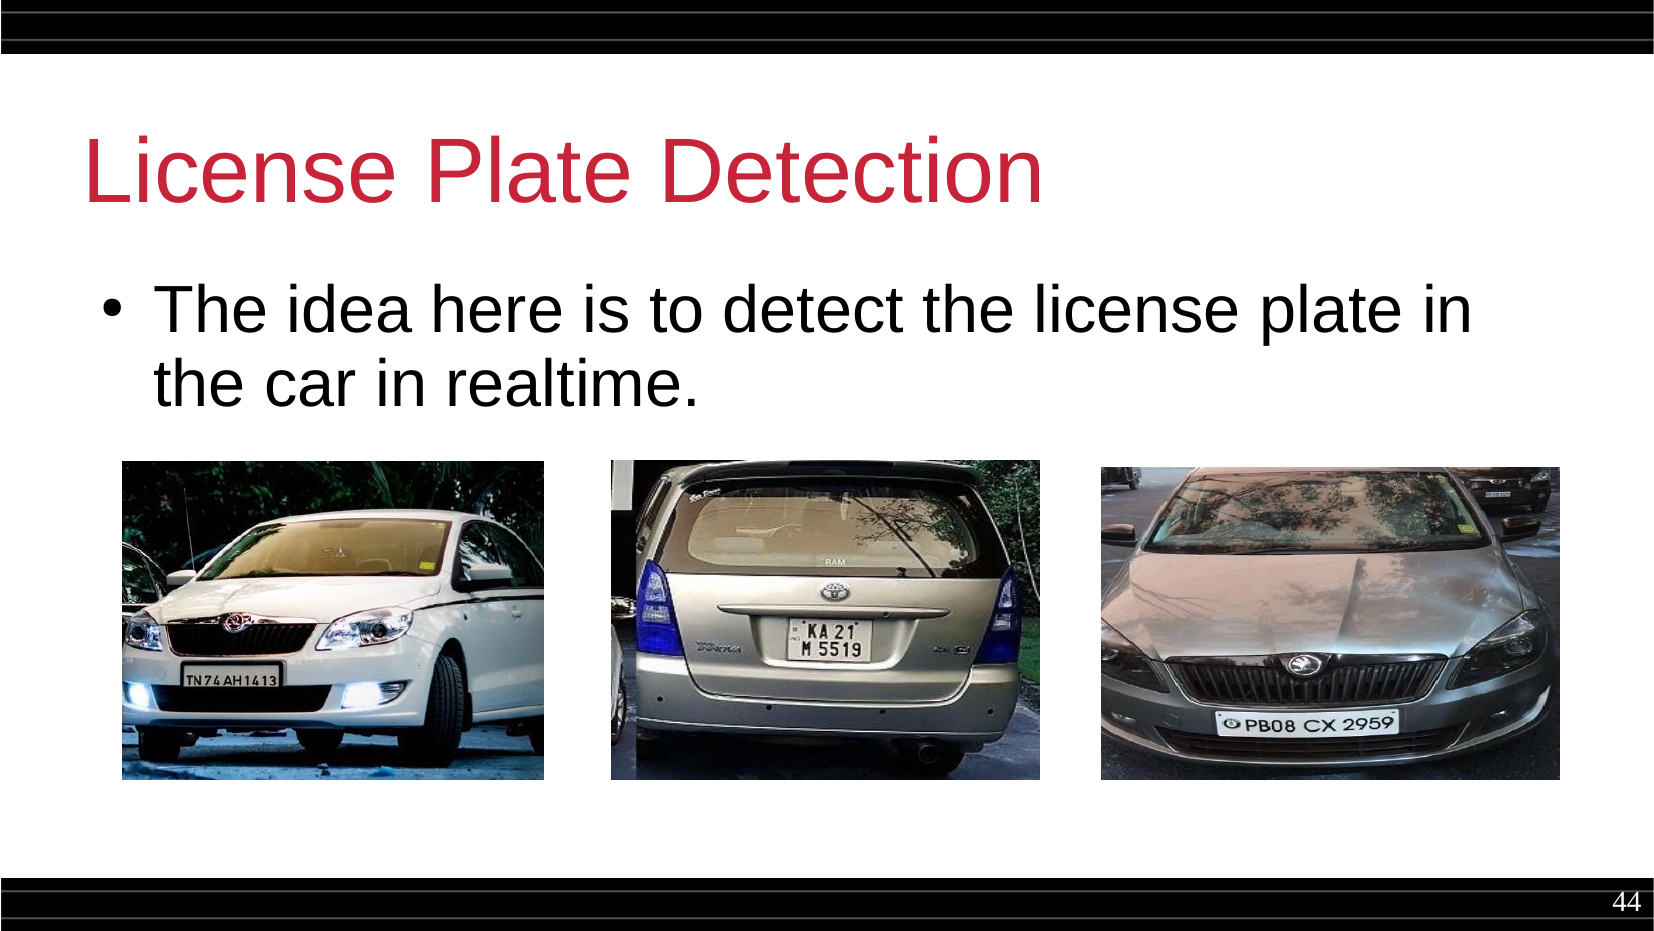

# License Plate Detection
The idea here is to detect the license plate in the car in realtime.